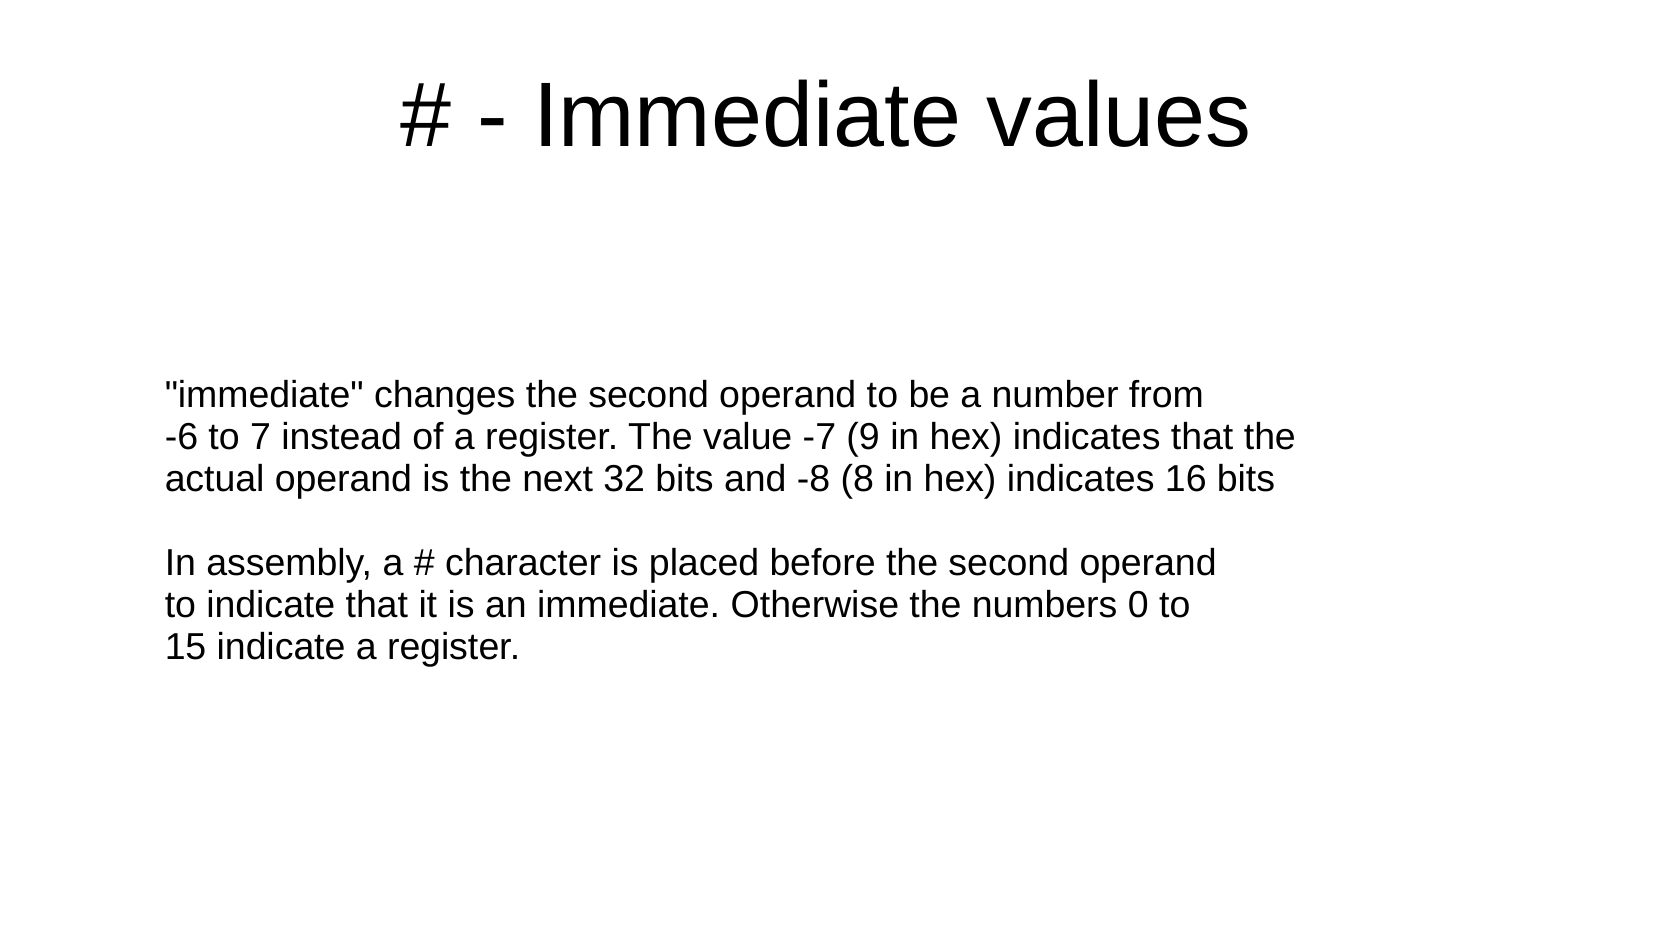

# # - Immediate values
"immediate" changes the second operand to be a number from
-6 to 7 instead of a register. The value -7 (9 in hex) indicates that the
actual operand is the next 32 bits and -8 (8 in hex) indicates 16 bits
In assembly, a # character is placed before the second operand
to indicate that it is an immediate. Otherwise the numbers 0 to
15 indicate a register.